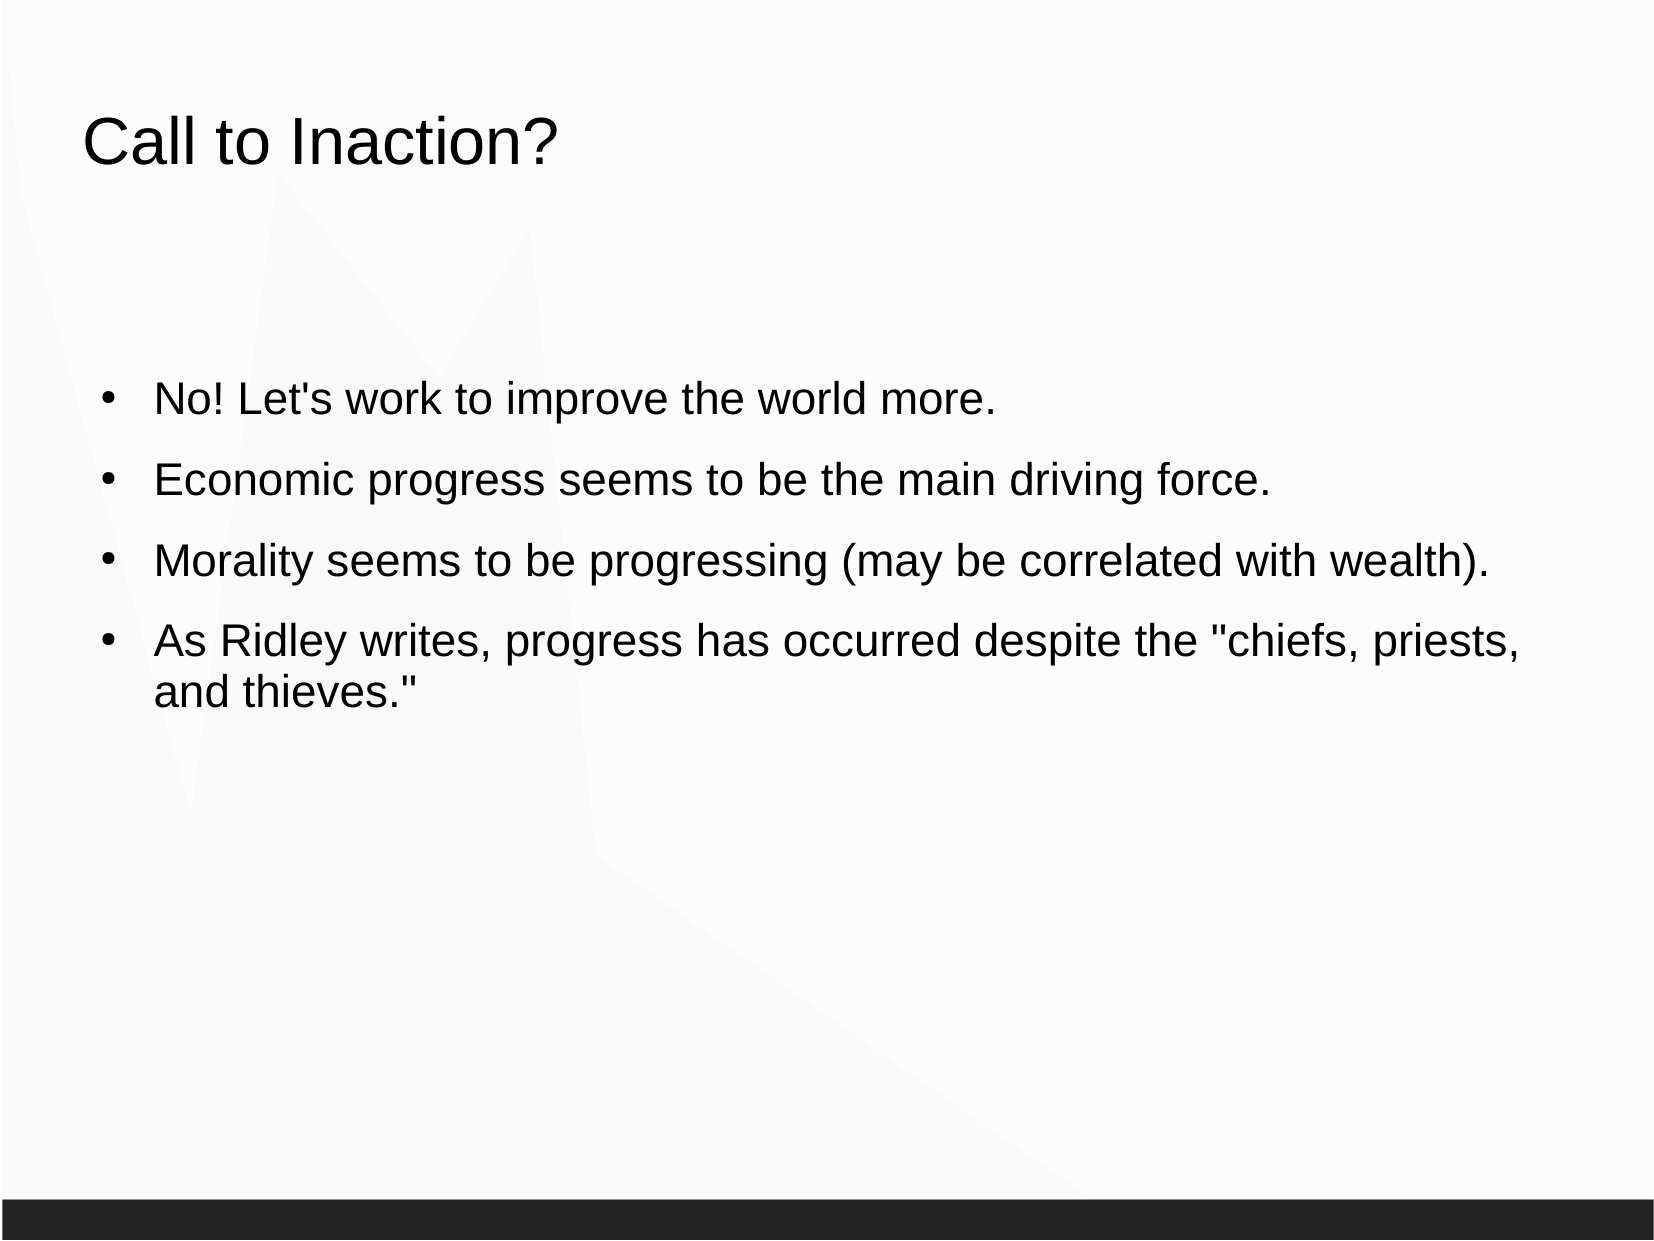

# Call to Inaction?
No! Let's work to improve the world more.
Economic progress seems to be the main driving force.
Morality seems to be progressing (may be correlated with wealth).
As Ridley writes, progress has occurred despite the "chiefs, priests, and thieves."